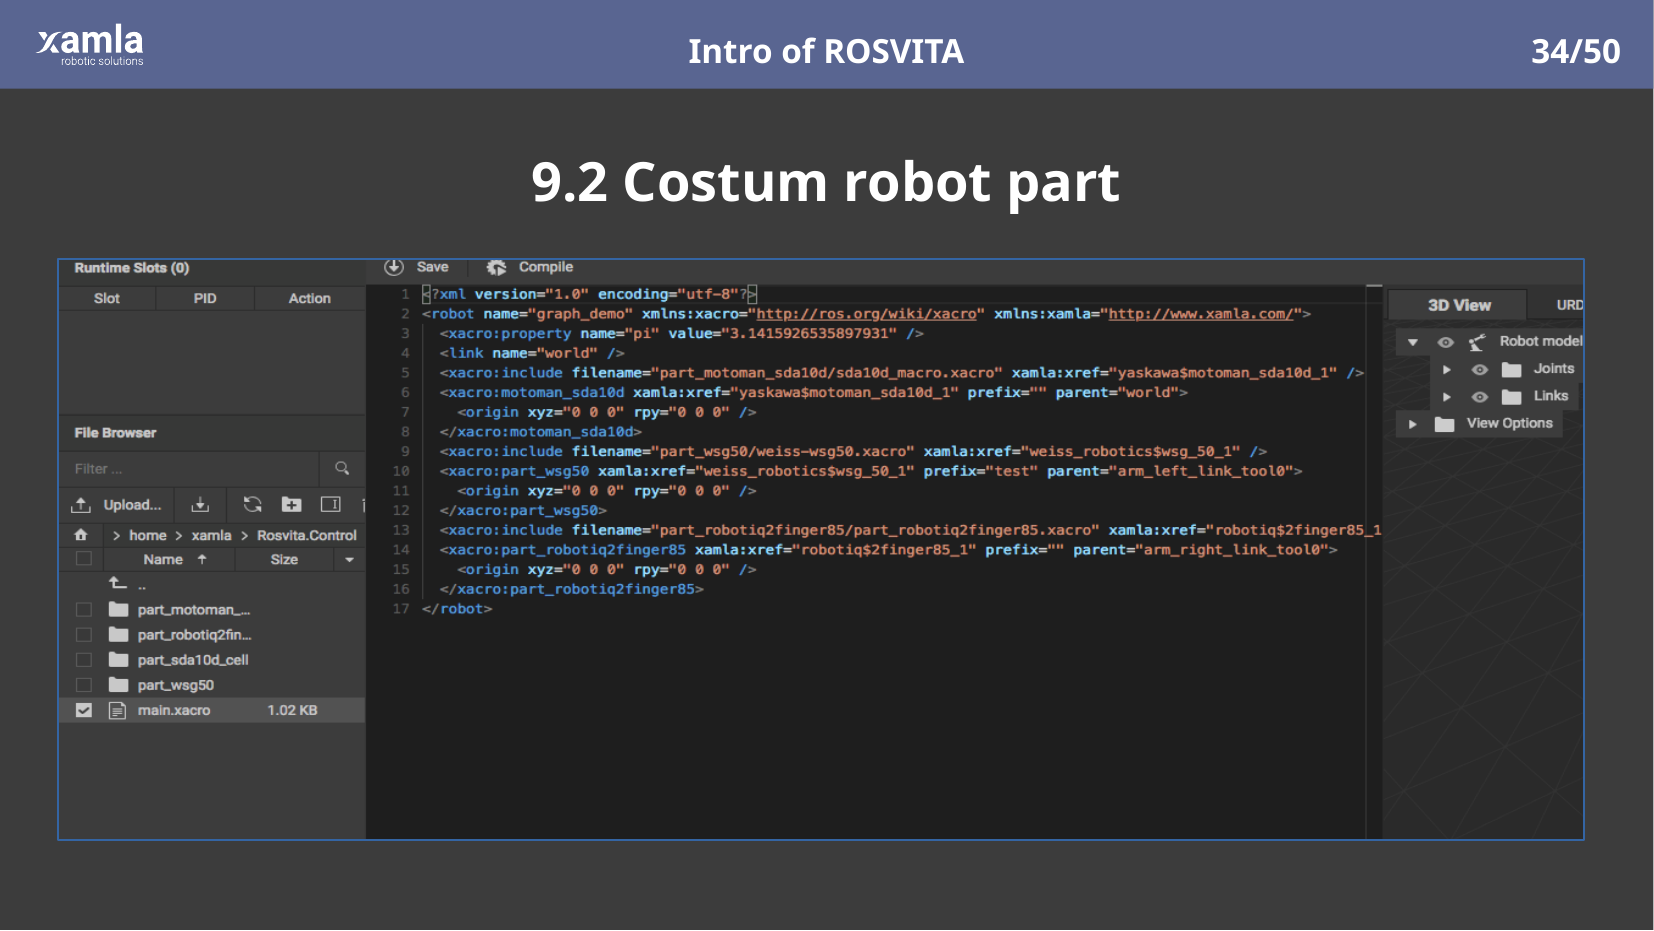

Intro of ROSVITA
34/50
9.2 Costum robot part